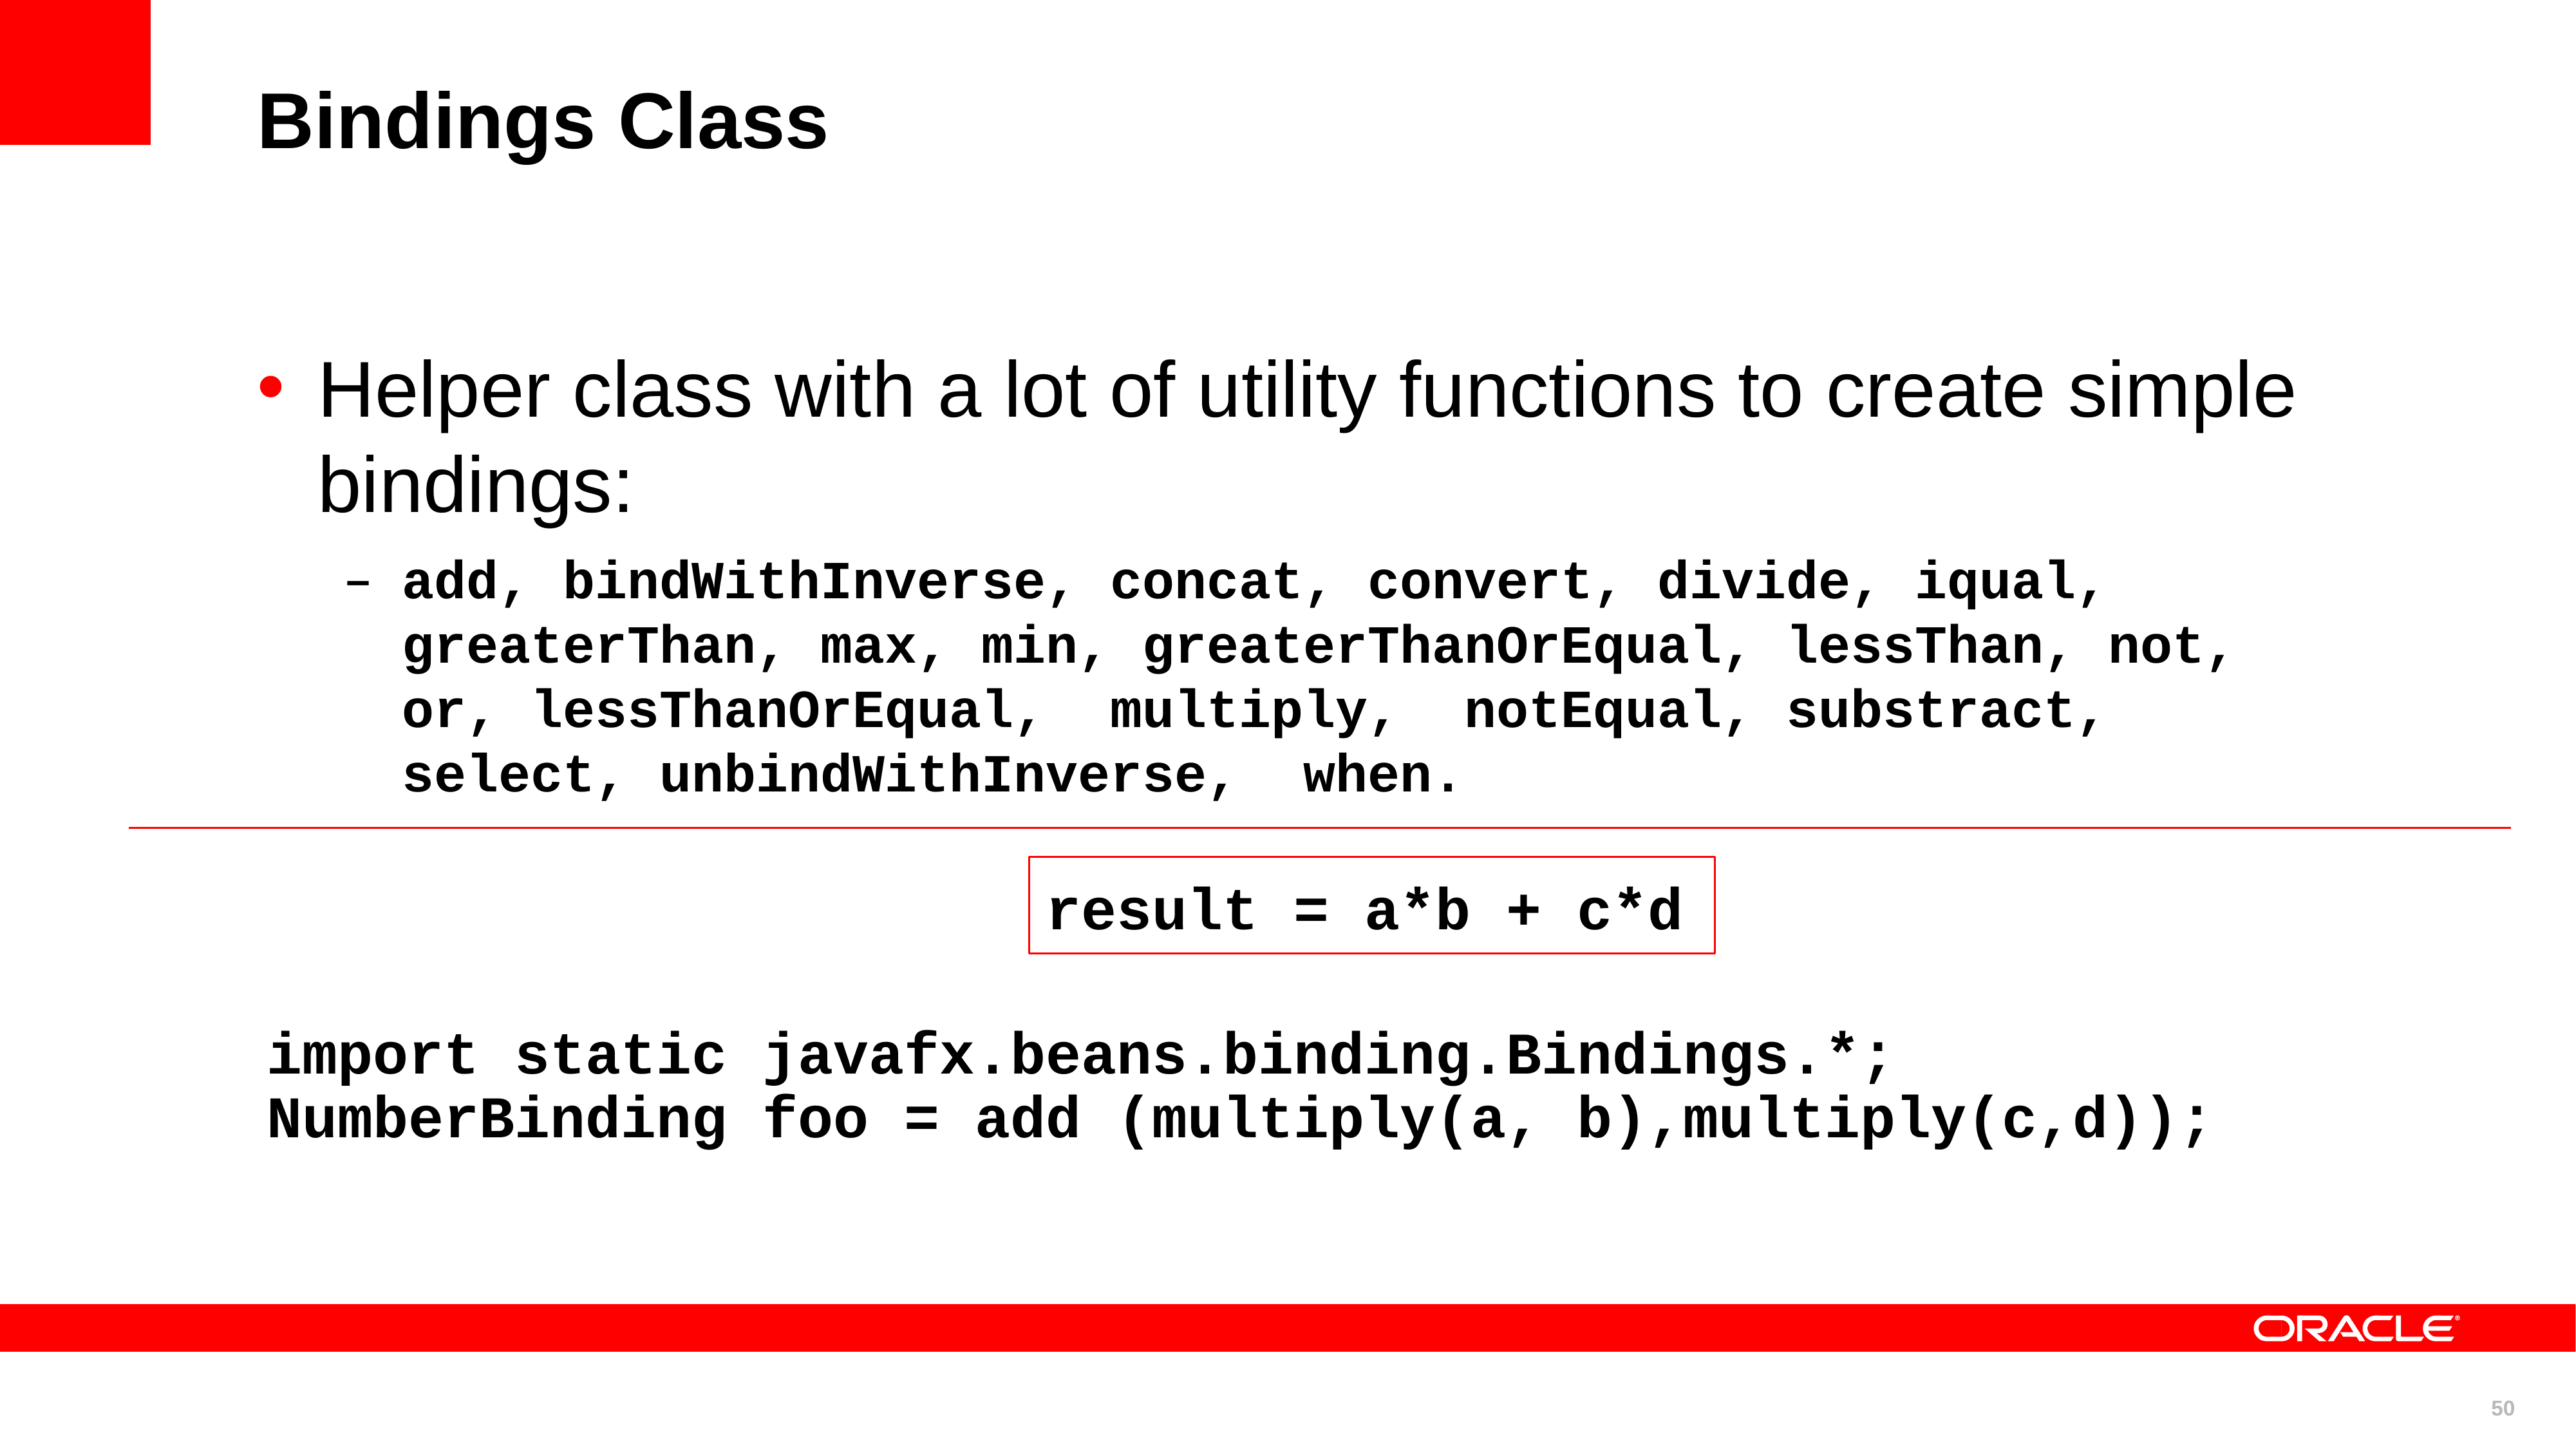

# Bindings Class
Helper class with a lot of utility functions to create simple bindings:
add, bindWithInverse, concat, convert, divide, iqual, greaterThan, max, min, greaterThanOrEqual, lessThan, not, or, lessThanOrEqual, multiply, notEqual, substract, select, unbindWithInverse, when.
result = a*b + c*d
import static javafx.beans.binding.Bindings.*;
NumberBinding foo = add (multiply(a, b),multiply(c,d));